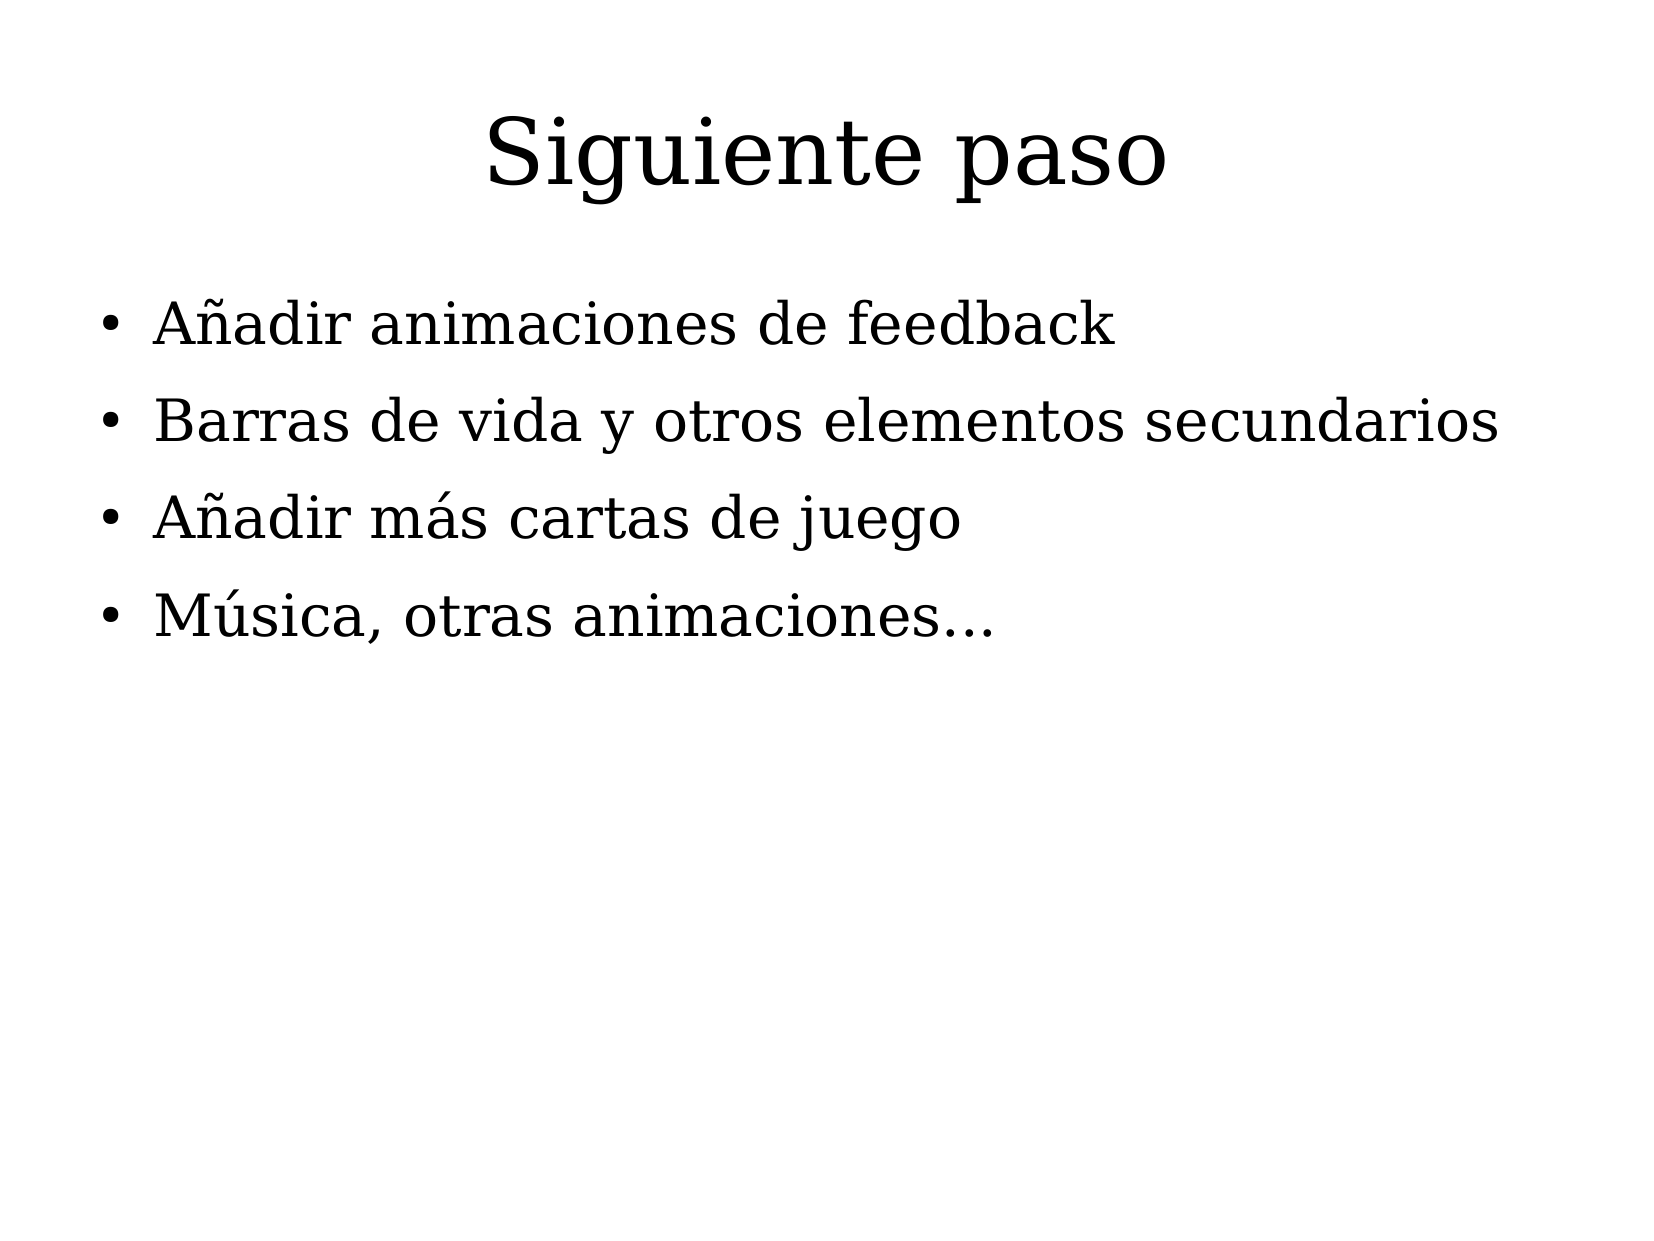

# Siguiente paso
Añadir animaciones de feedback
Barras de vida y otros elementos secundarios
Añadir más cartas de juego
Música, otras animaciones...